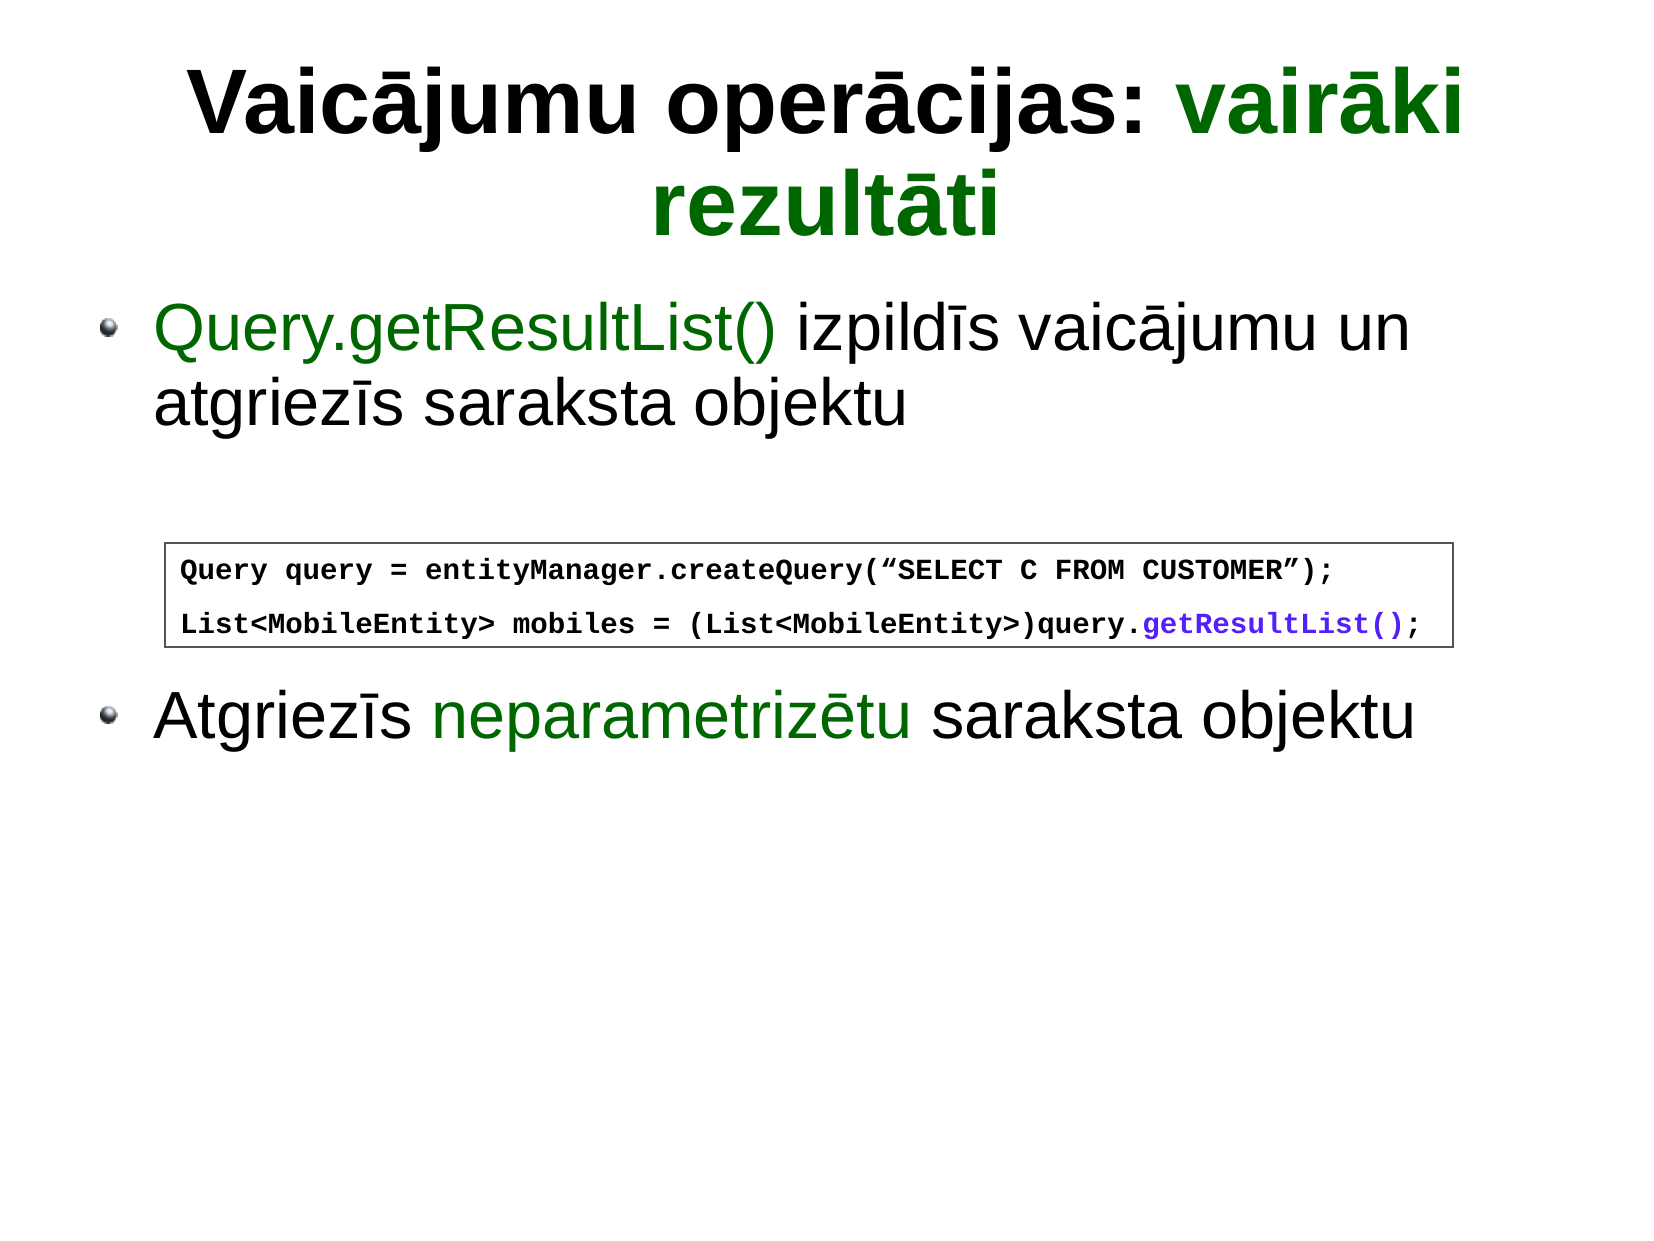

# Vaicājumu operācijas: vairāki rezultāti
Query.getResultList() izpildīs vaicājumu un atgriezīs saraksta objektu
Atgriezīs neparametrizētu saraksta objektu
Query query = entityManager.createQuery(“SELECT C FROM CUSTOMER”);
List<MobileEntity> mobiles = (List<MobileEntity>)query.getResultList();